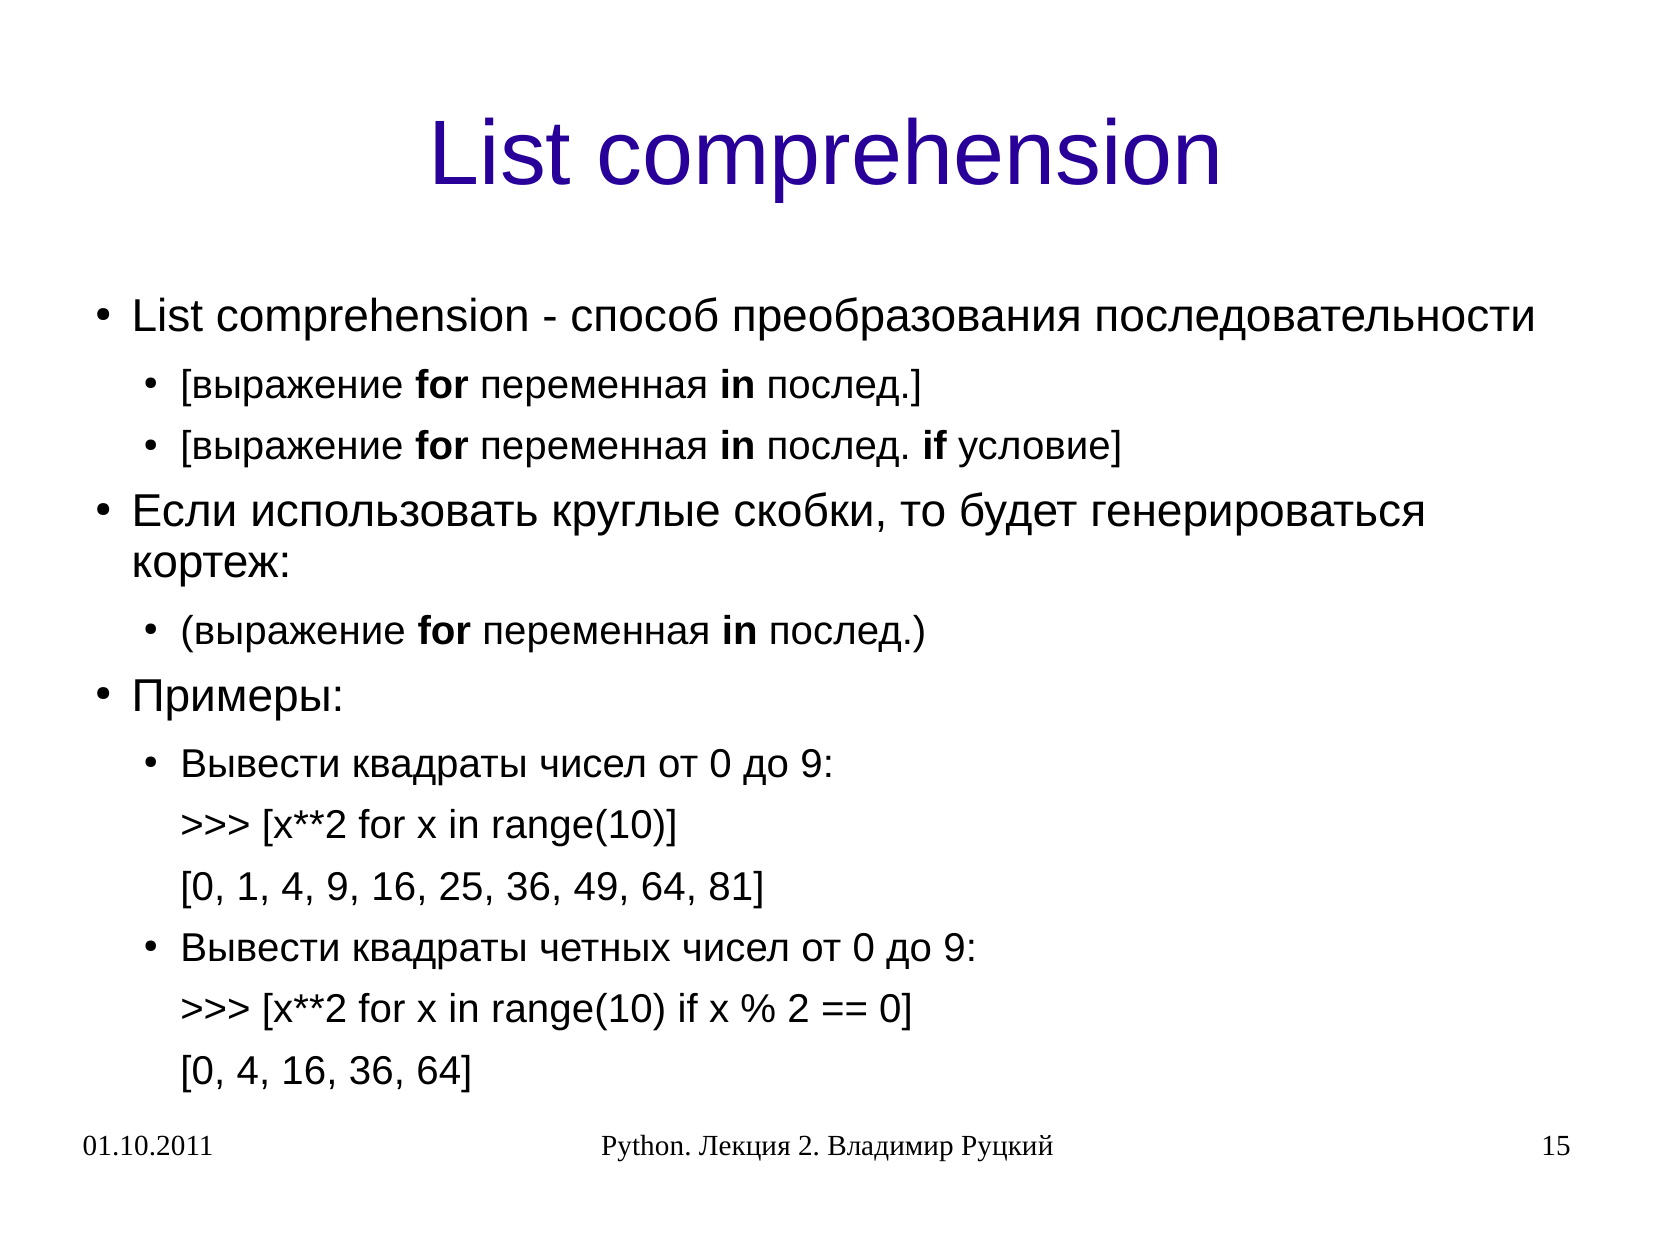

# List comprehension
List comprehension - способ преобразования последовательности
[выражение for переменная in послед.]
[выражение for переменная in послед. if условие]
Если использовать круглые скобки, то будет генерироваться кортеж:
(выражение for переменная in послед.)
Примеры:
Вывести квадраты чисел от 0 до 9:
>>> [x**2 for x in range(10)]
[0, 1, 4, 9, 16, 25, 36, 49, 64, 81]
Вывести квадраты четных чисел от 0 до 9:
>>> [x**2 for x in range(10) if x % 2 == 0]
[0, 4, 16, 36, 64]
01.10.2011
Python. Лекция 2. Владимир Руцкий
15